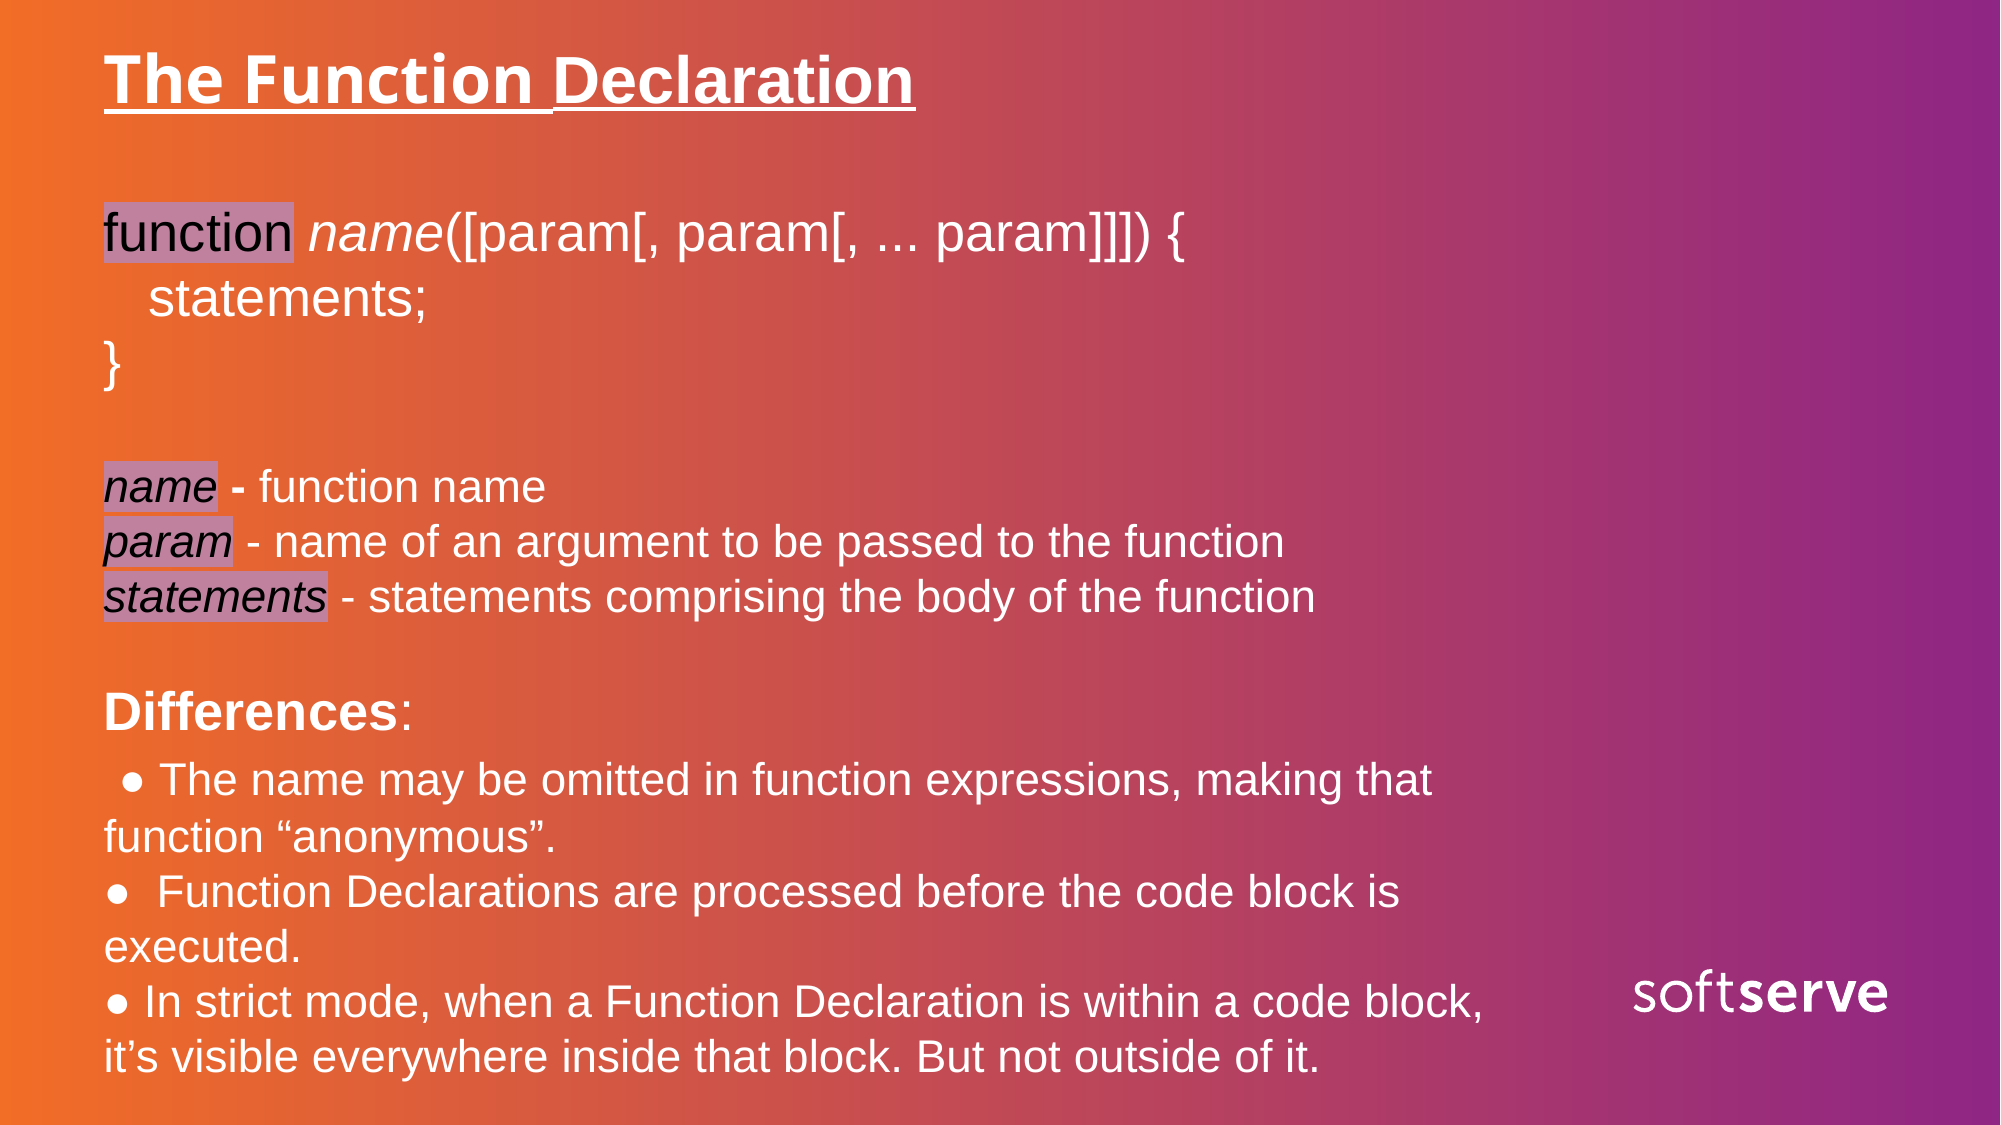

The Function Declaration
function name([param[, param[, ... param]]]) {
 statements;
}
name - function name
param - name of an argument to be passed to the function
statements - statements comprising the body of the function
Differences:
 ● The name may be omitted in function expressions, making that function “anonymous”.
● Function Declarations are processed before the code block is executed.
● In strict mode, when a Function Declaration is within a code block, it’s visible everywhere inside that block. But not outside of it.